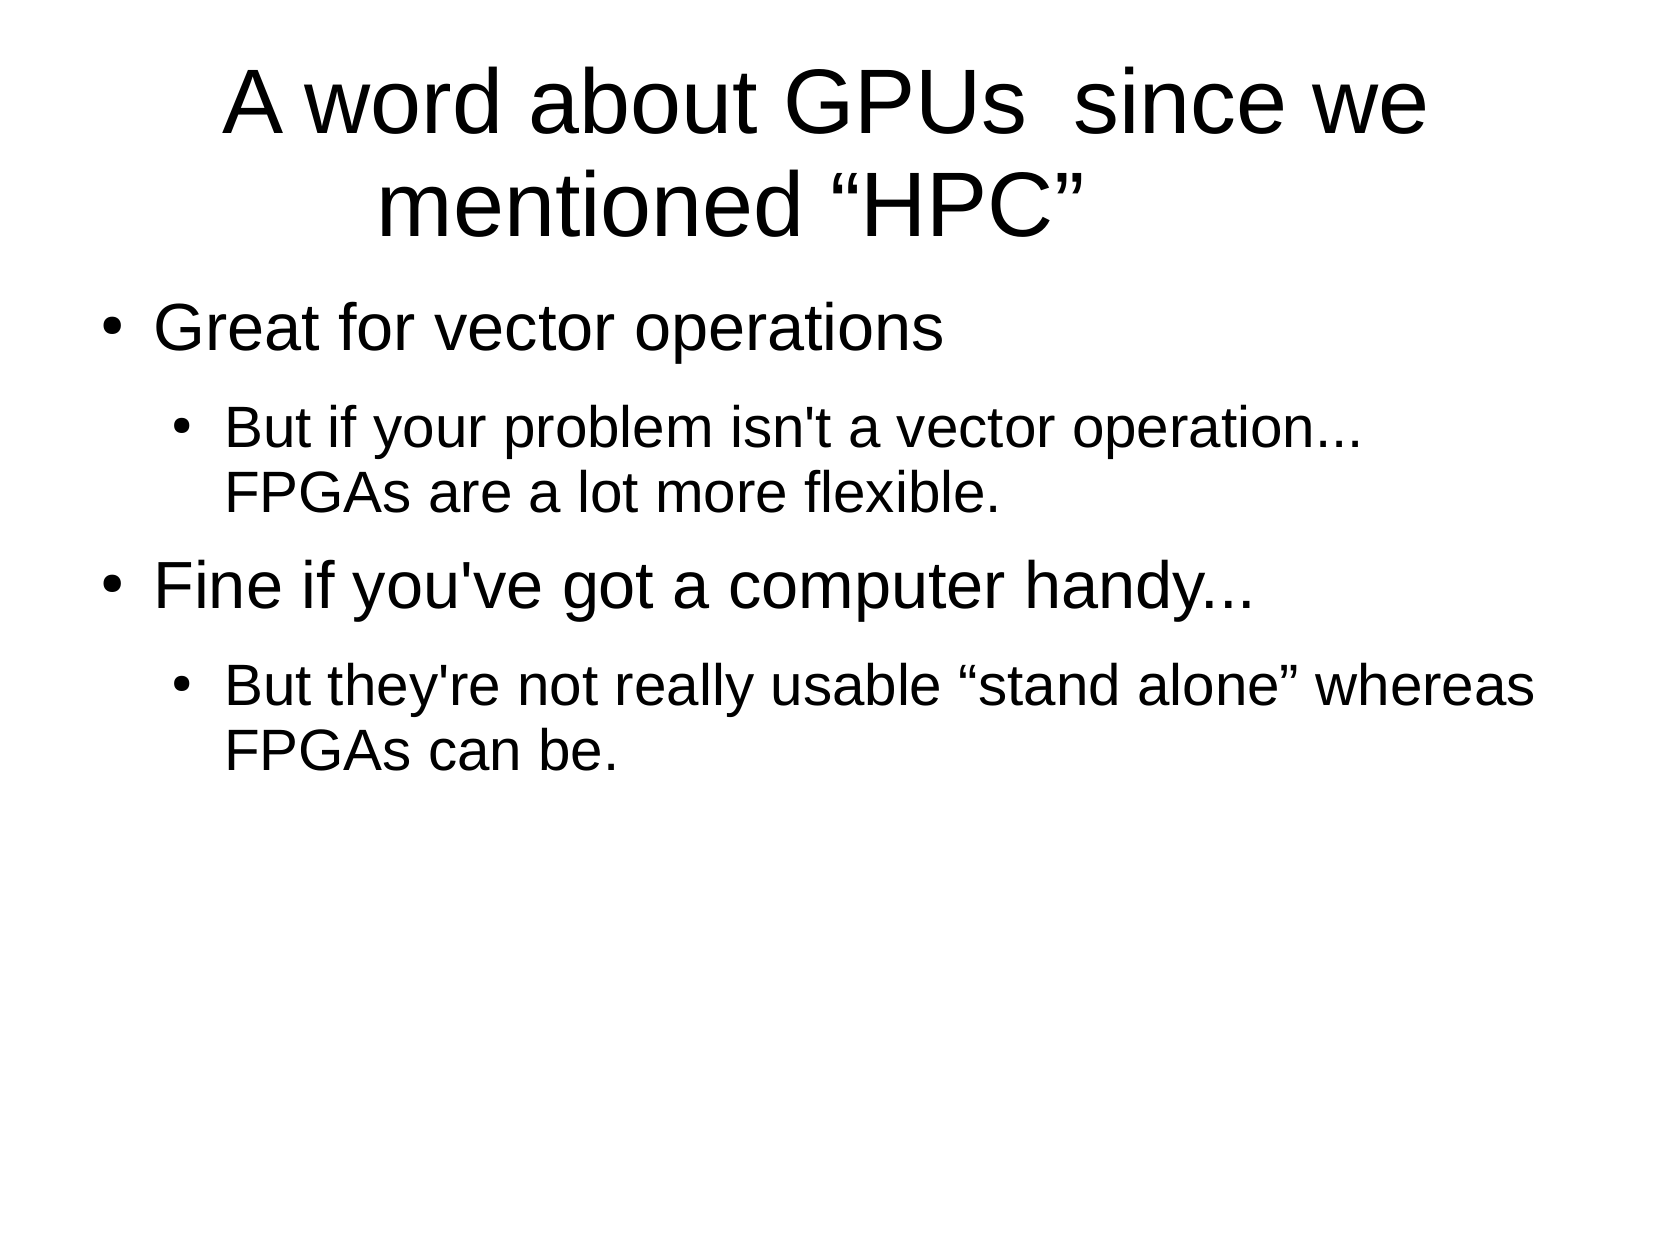

# A word about GPUs	 since we mentioned “HPC”
Great for vector operations
But if your problem isn't a vector operation... FPGAs are a lot more flexible.
Fine if you've got a computer handy...
But they're not really usable “stand alone” whereas FPGAs can be.